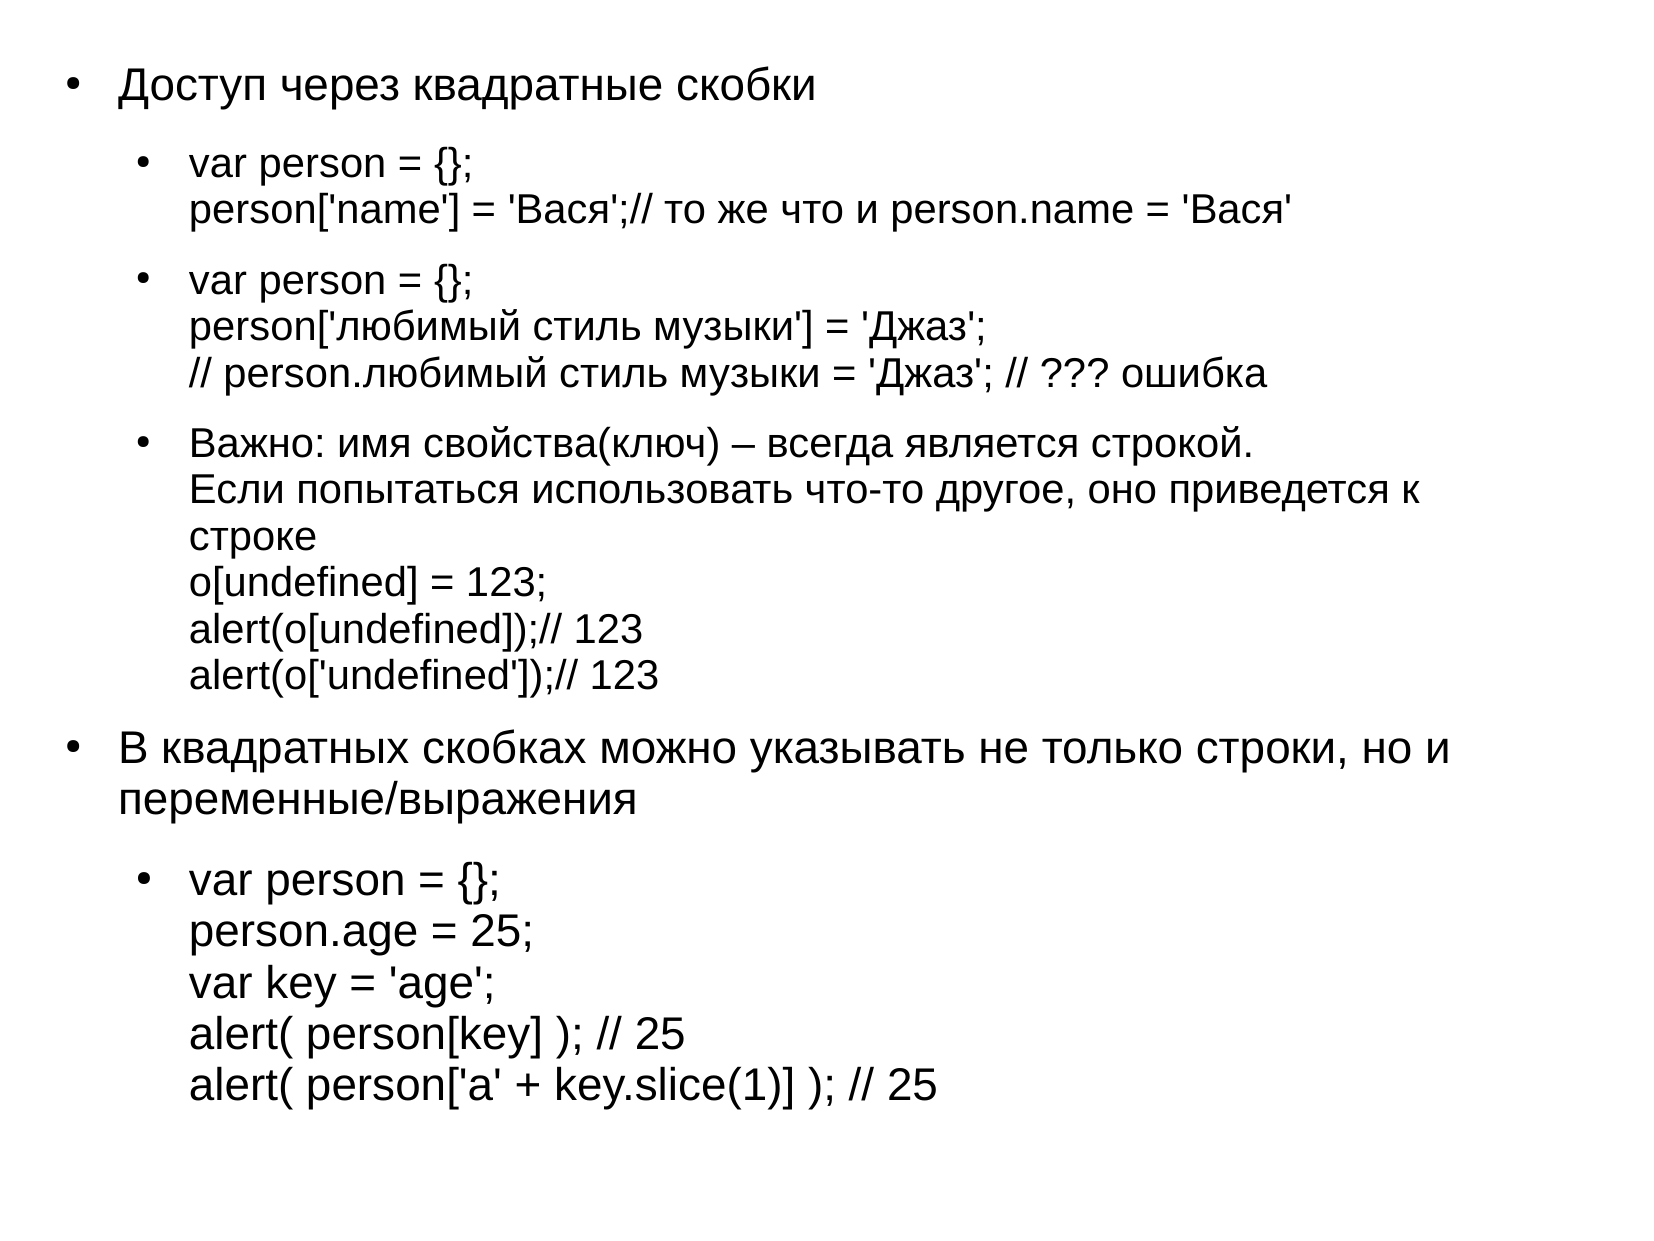

# Доступ через квадратные скобки
var person = {};
person['name'] = 'Вася';// то же что и person.name = 'Вася'
var person = {};
person['любимый стиль музыки'] = 'Джаз';
// person.любимый стиль музыки = 'Джаз'; // ??? ошибка
Важно: имя свойства(ключ) – всегда является строкой.
Если попытаться использовать что-то другое, оно приведется к строке
o[undefined] = 123;
alert(o[undefined]);// 123
alert(o['undefined']);// 123
В квадратных скобках можно указывать не только строки, но и переменные/выражения
var person = {};
person.age = 25;
var key = 'age';
alert( person[key] ); // 25
alert( person['a' + key.slice(1)] ); // 25